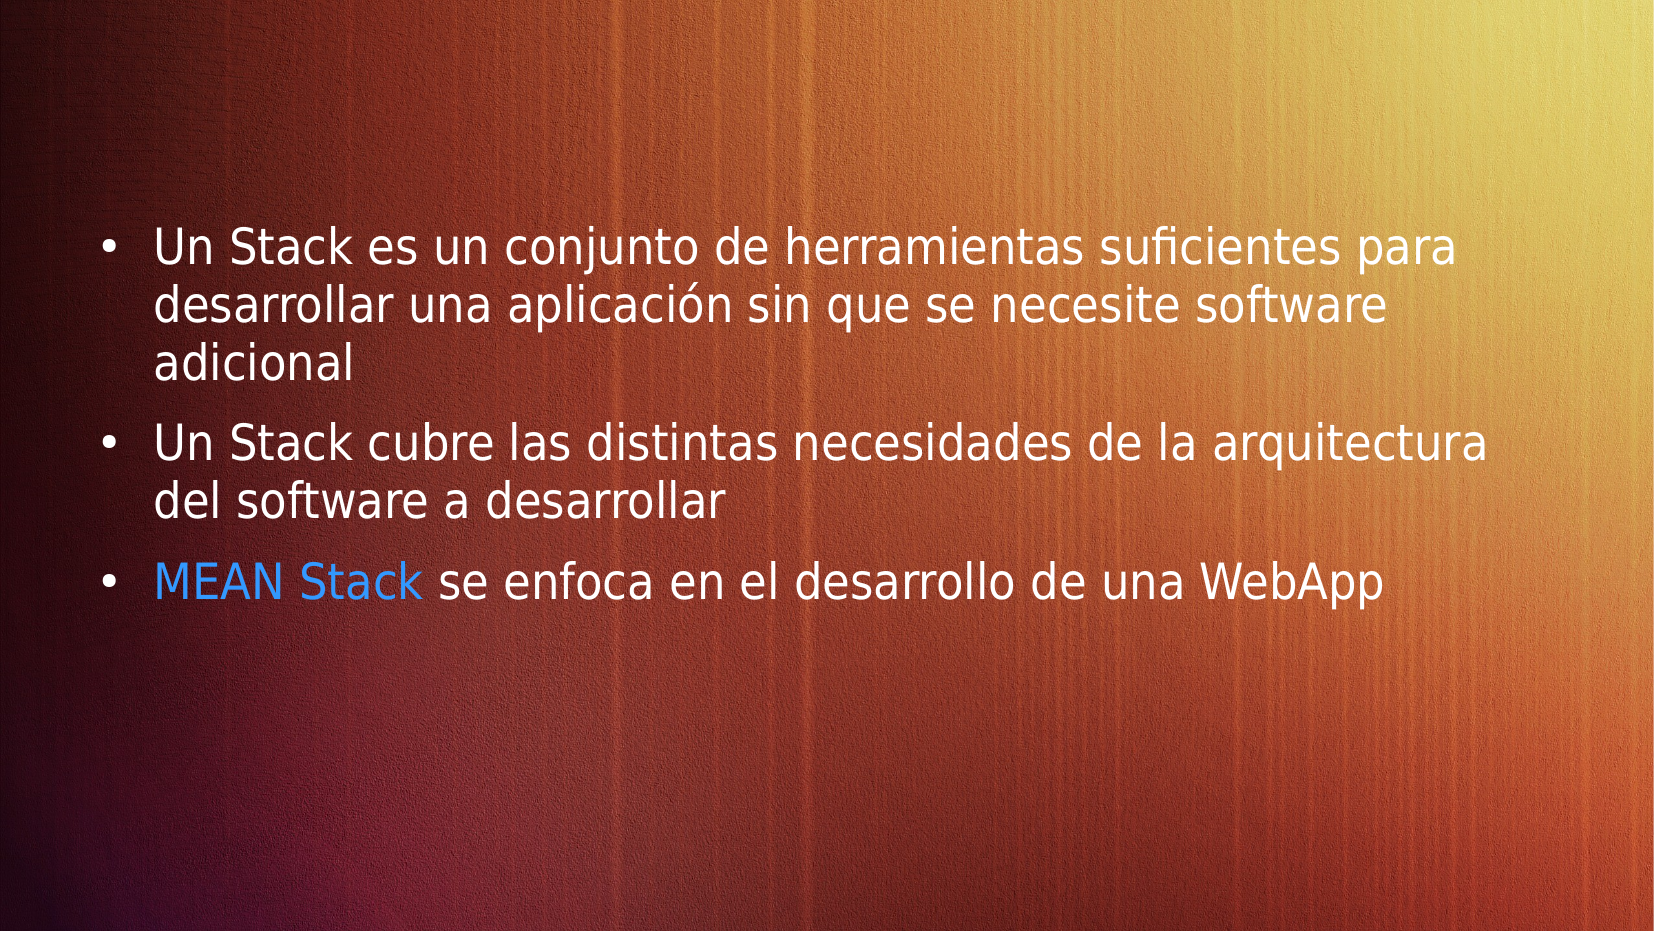

# Un Stack es un conjunto de herramientas suficientes para desarrollar una aplicación sin que se necesite software adicional
Un Stack cubre las distintas necesidades de la arquitectura del software a desarrollar
MEAN Stack se enfoca en el desarrollo de una WebApp